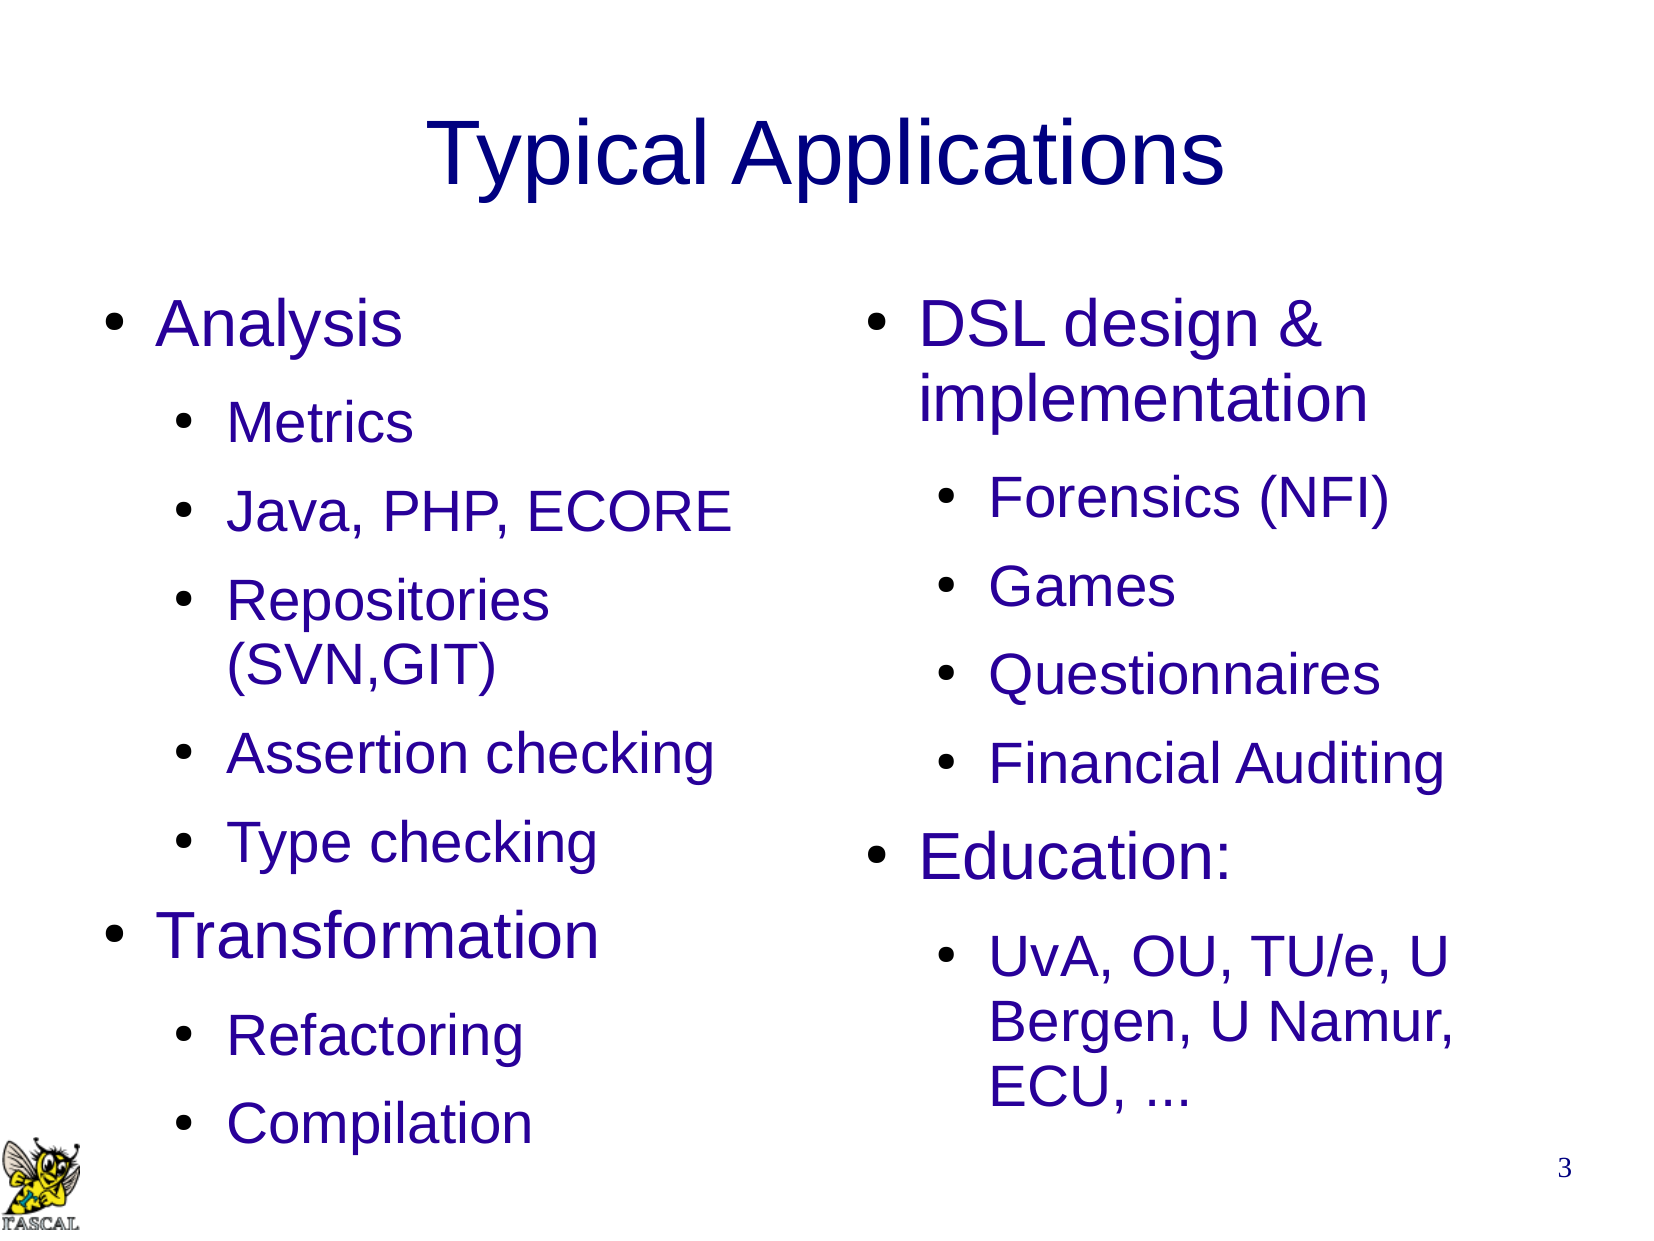

# Typical Applications
Analysis
Metrics
Java, PHP, ECORE
Repositories (SVN,GIT)
Assertion checking
Type checking
Transformation
Refactoring
Compilation
DSL design & implementation
Forensics (NFI)
Games
Questionnaires
Financial Auditing
Education:
UvA, OU, TU/e, U Bergen, U Namur, ECU, ...
3